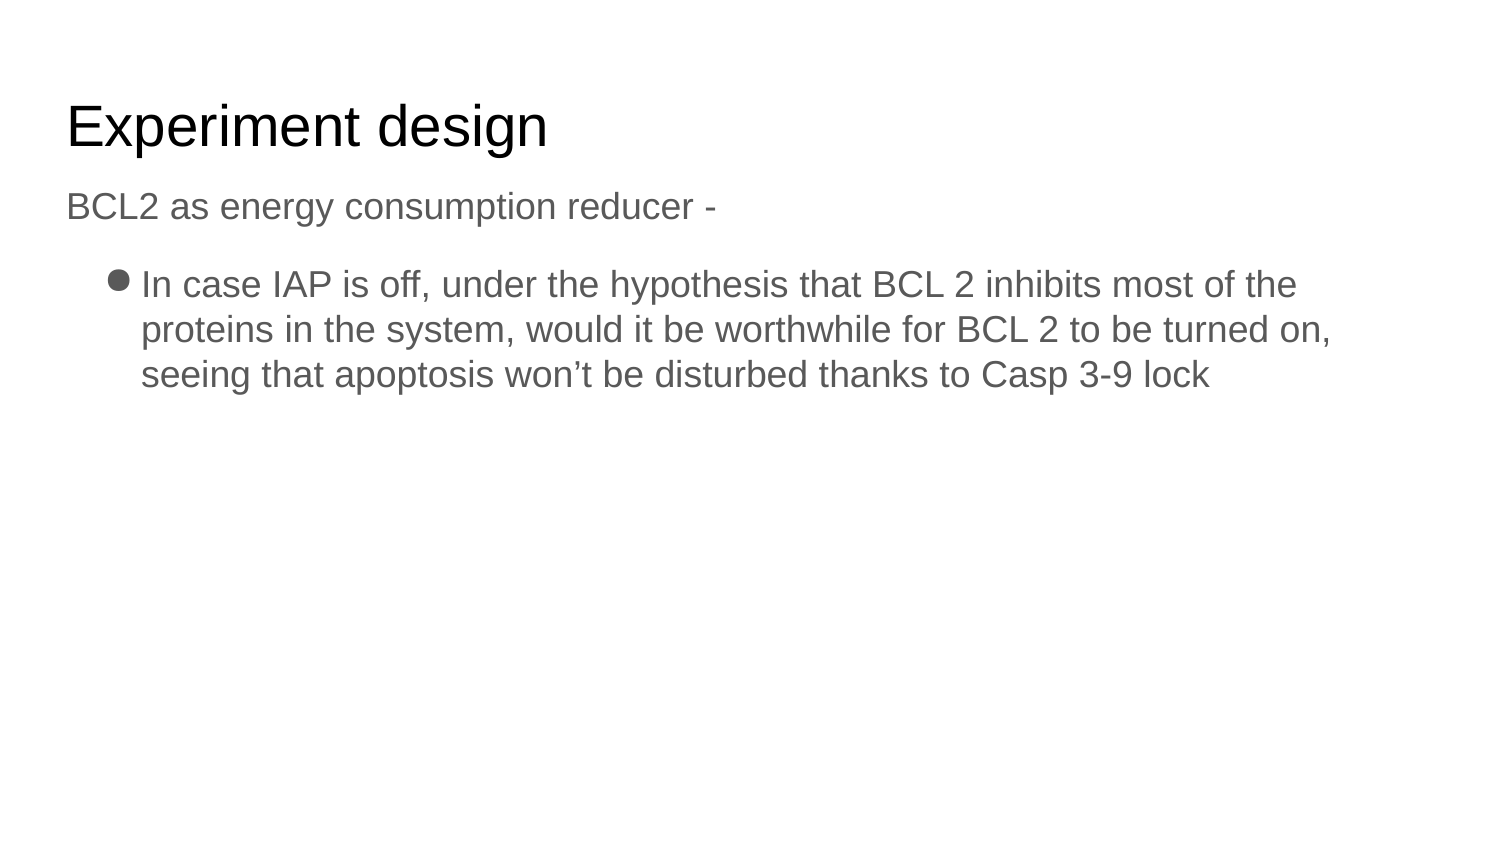

# Experiment design
BCL2 as energy consumption reducer -
In case IAP is off, under the hypothesis that BCL 2 inhibits most of the proteins in the system, would it be worthwhile for BCL 2 to be turned on, seeing that apoptosis won’t be disturbed thanks to Casp 3-9 lock